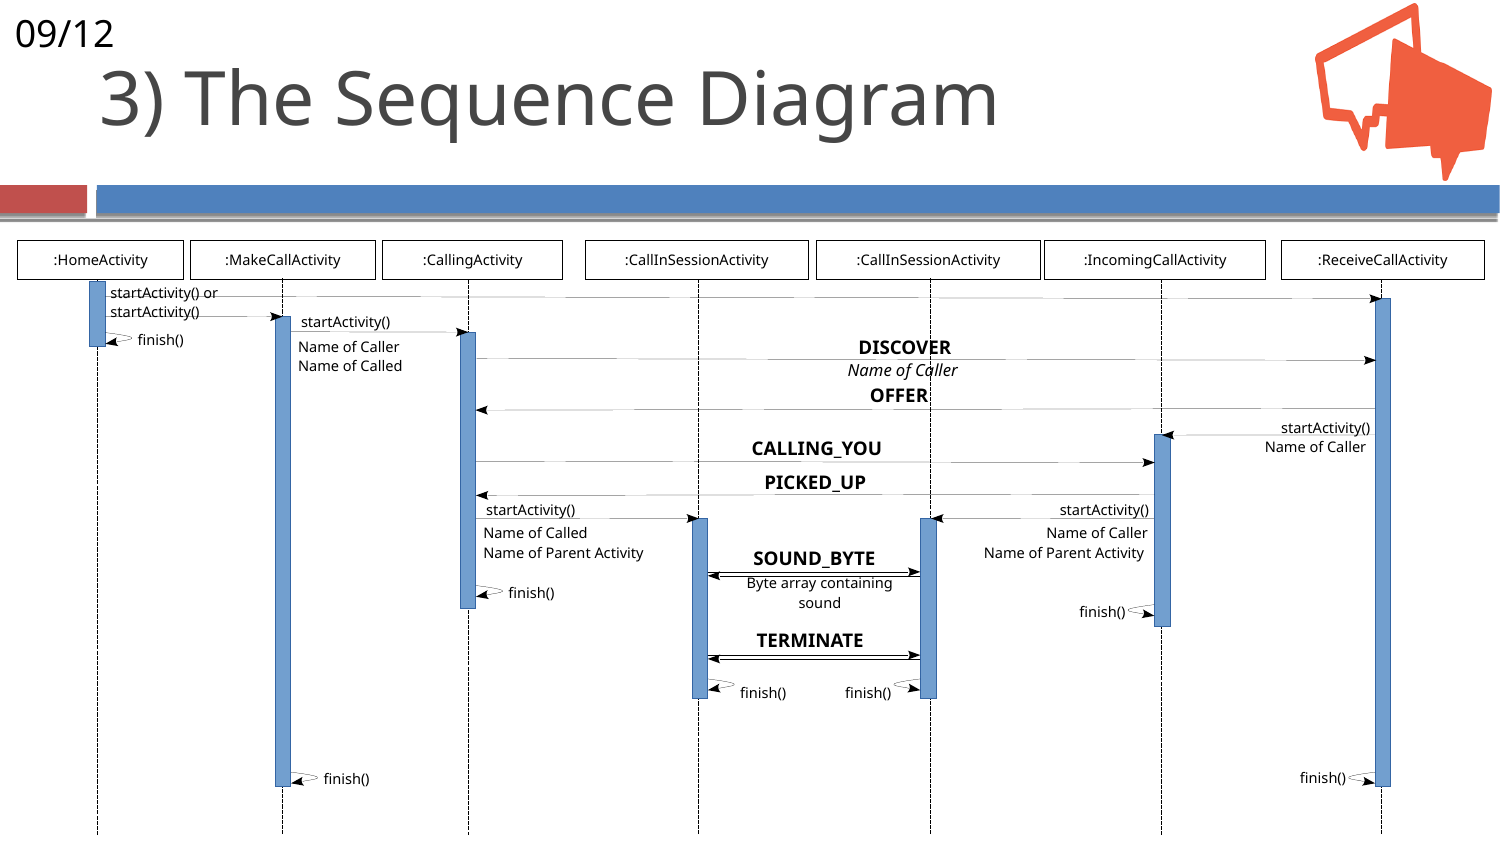

09/12
3) The Sequence Diagram
:HomeActivity
:MakeCallActivity
:CallingActivity
:CallInSessionActivity
:CallInSessionActivity
:IncomingCallActivity
:ReceiveCallActivity
startActivity() or
startActivity()
startActivity()
finish()
DISCOVER
Name of Caller
Name of Called
Name of Caller
OFFER
startActivity()
CALLING_YOU
Name of Caller
PICKED_UP
startActivity()
startActivity()
Name of Called
Name of Parent Activity
Name of Caller
Name of Parent Activity
SOUND_BYTE
Byte array containing sound
finish()
finish()
TERMINATE
finish()
finish()
finish()
finish()